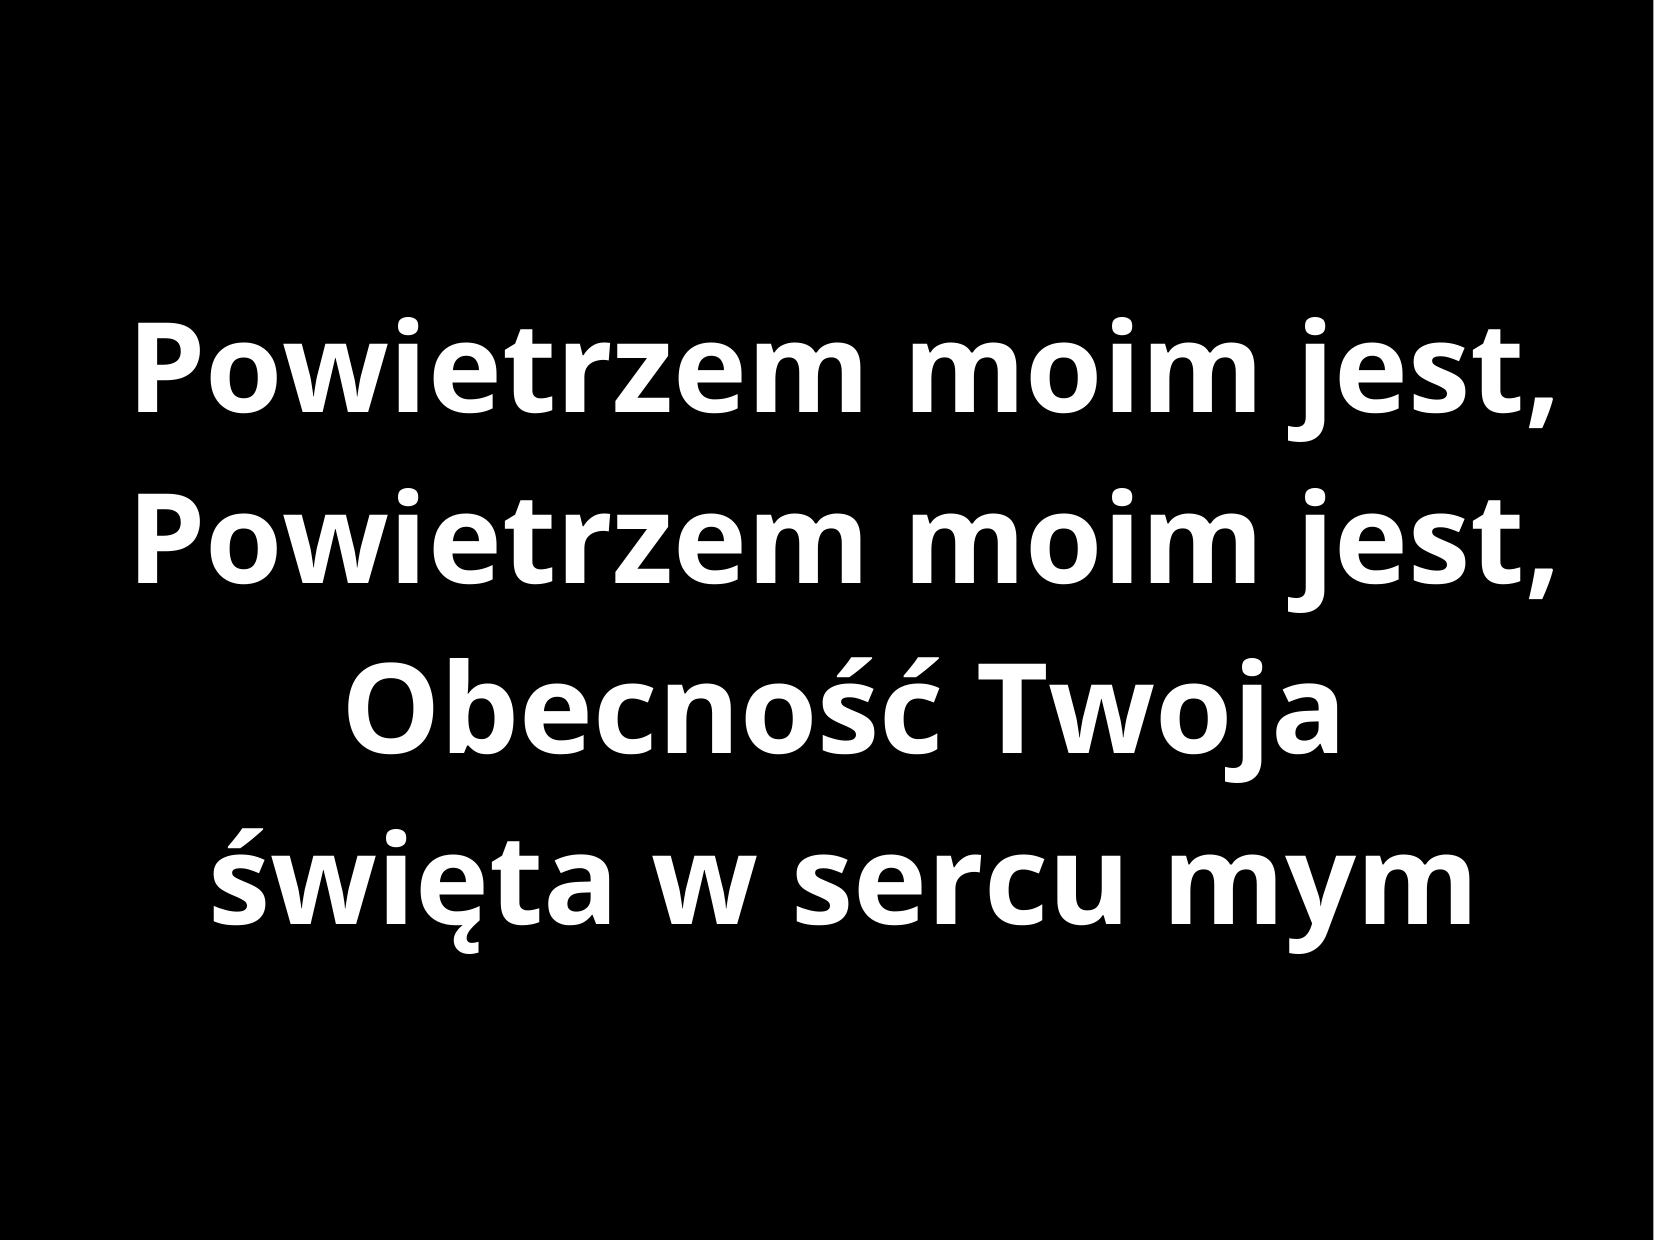

# Powietrzem moim jest,
Powietrzem moim jest,
Obecność Twoja
święta w sercu mym